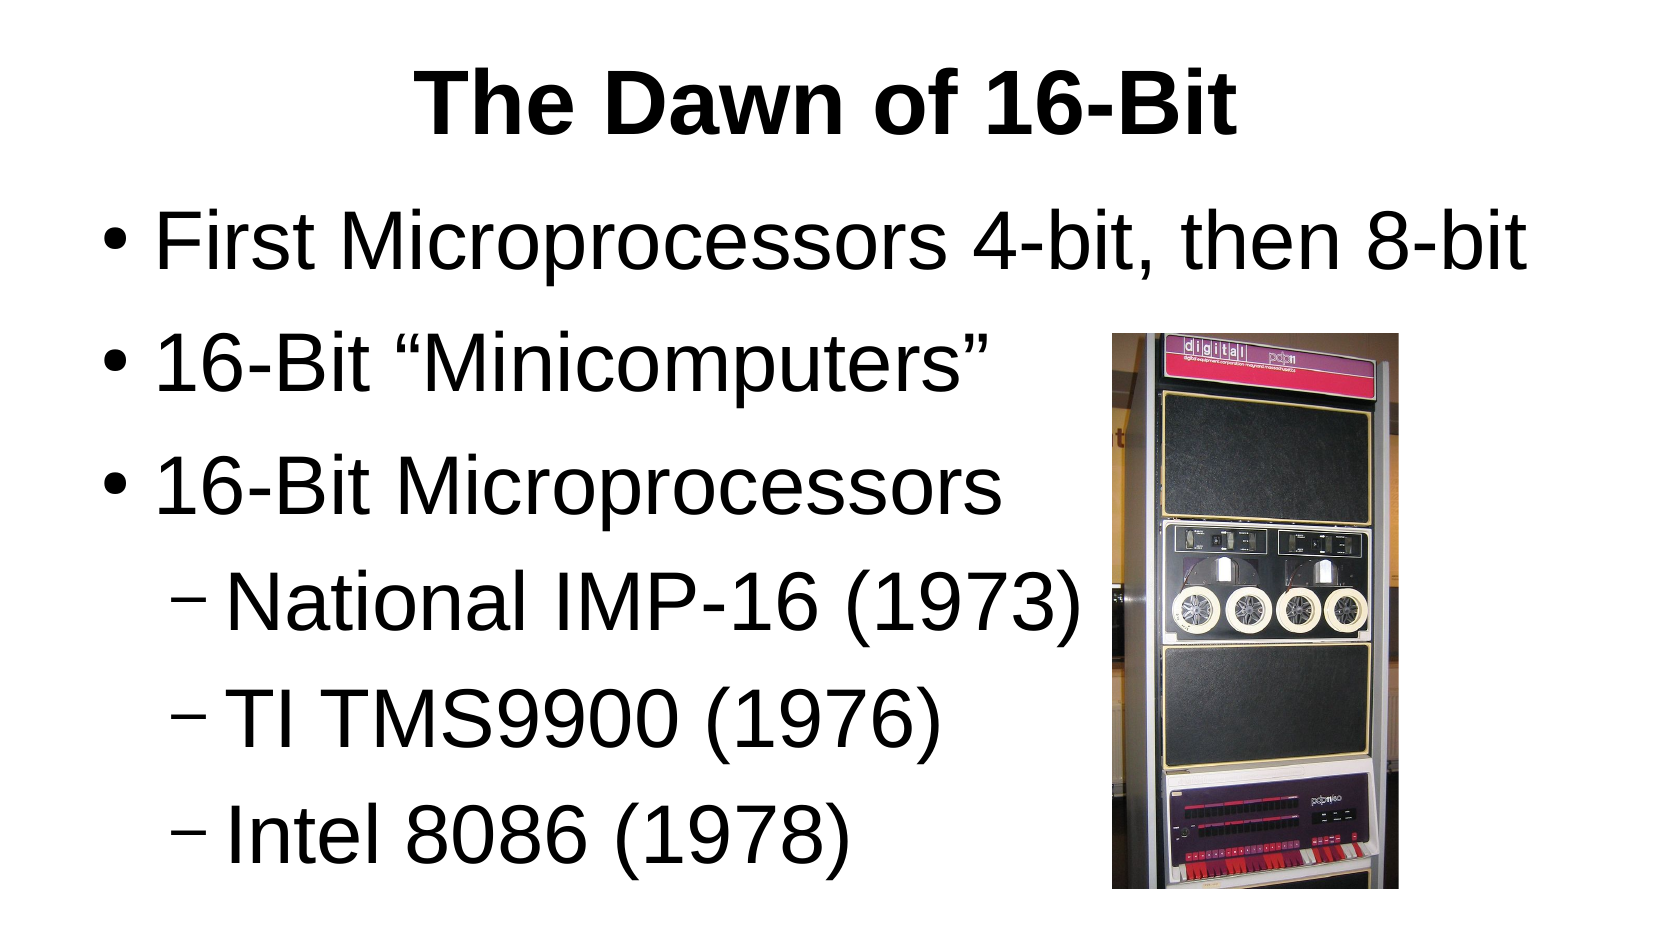

# The Dawn of 16-Bit
First Microprocessors 4-bit, then 8-bit
16-Bit “Minicomputers”
16-Bit Microprocessors
National IMP-16 (1973)
TI TMS9900 (1976)
Intel 8086 (1978)